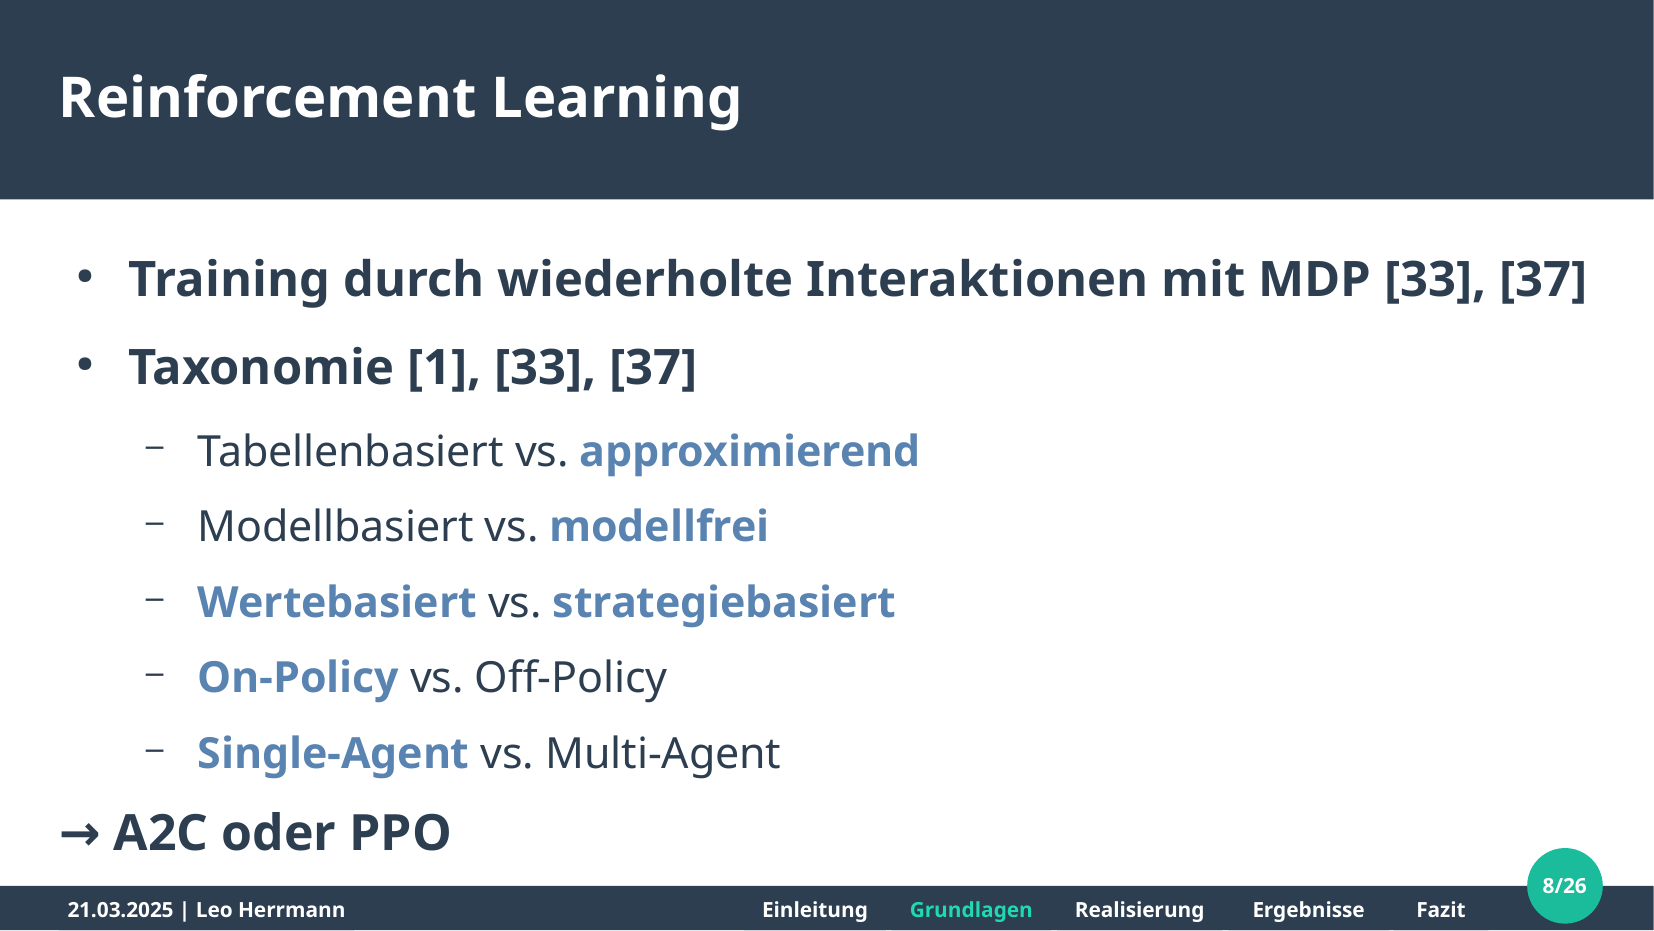

# Reinforcement Learning
Training durch wiederholte Interaktionen mit MDP [33], [37]
Taxonomie [1], [33], [37]
Tabellenbasiert vs. approximierend
Modellbasiert vs. modellfrei
Wertebasiert vs. strategiebasiert
On-Policy vs. Off-Policy
Single-Agent vs. Multi-Agent
→ A2C oder PPO
Einleitung
Grundlagen
Realisierung
Ergebnisse
Fazit